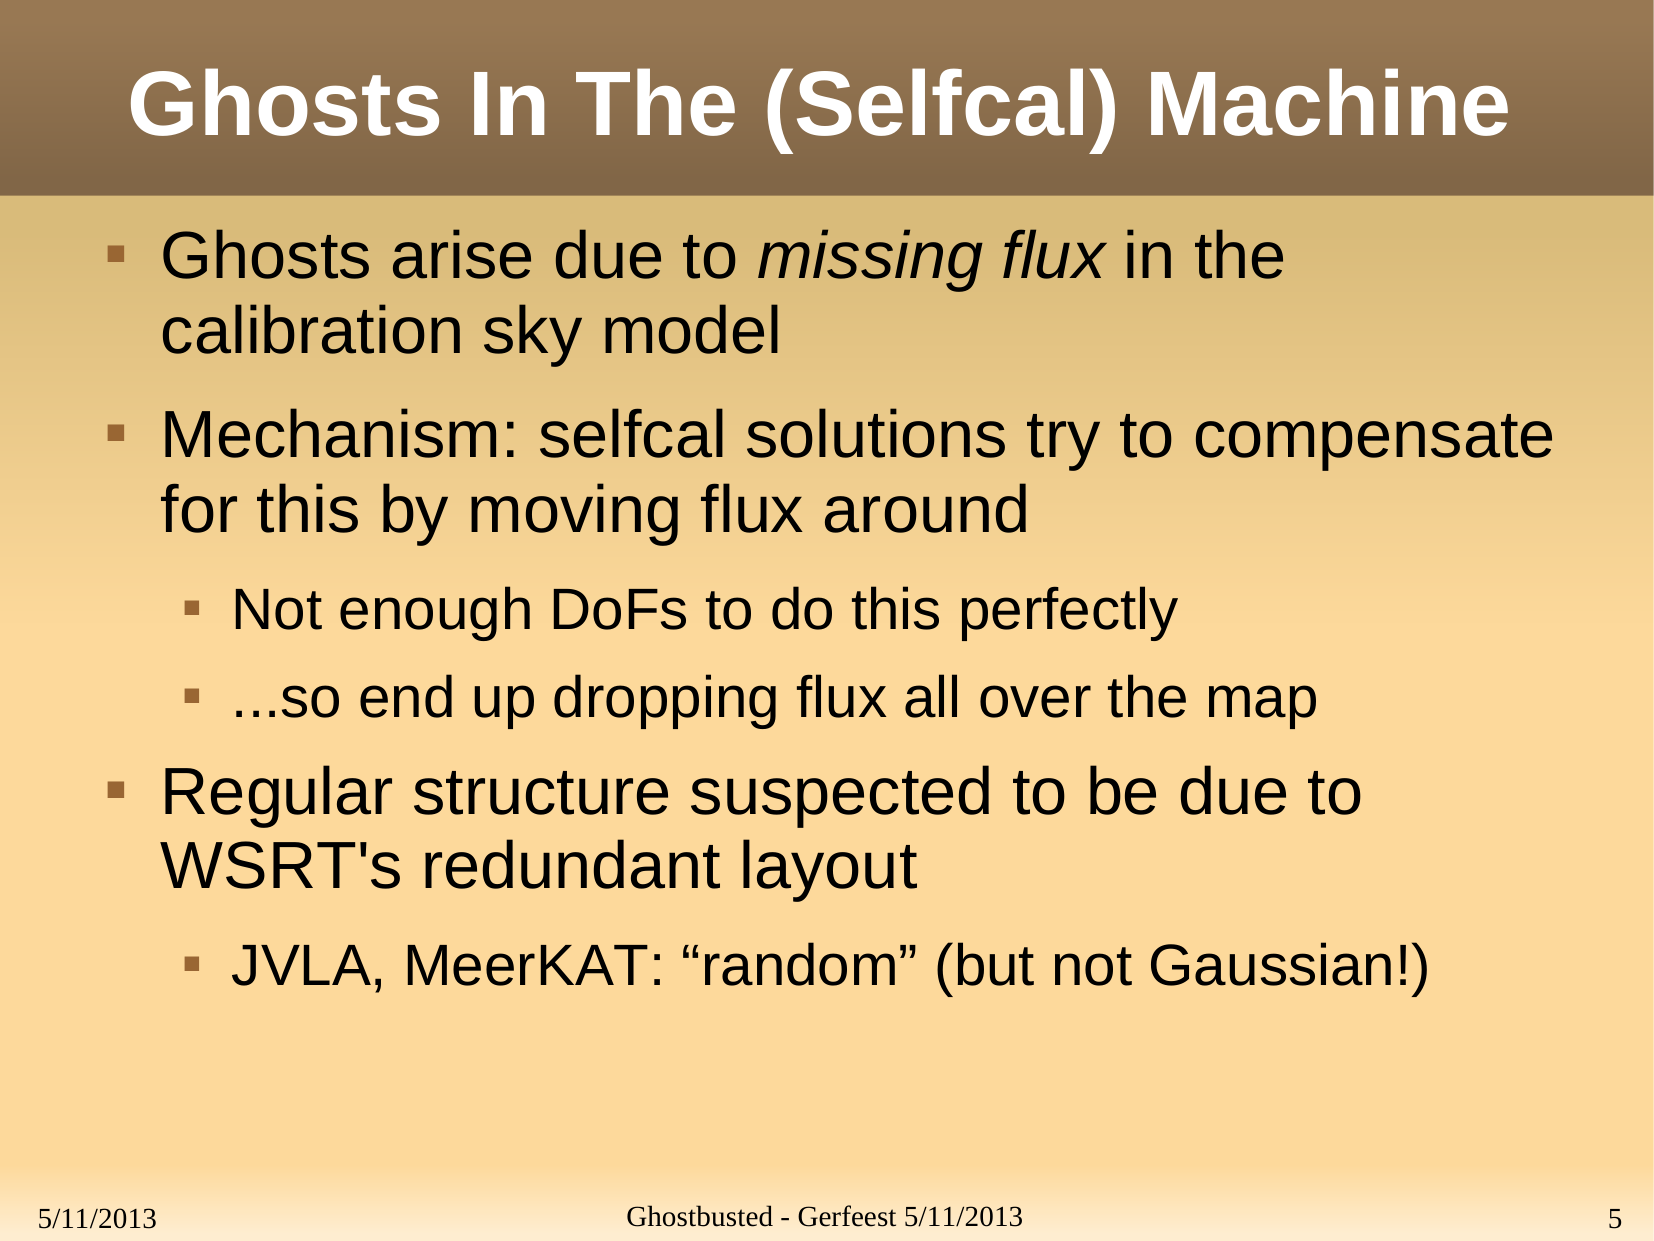

# Ghosts In The (Selfcal) Machine
Ghosts arise due to missing flux in the calibration sky model
Mechanism: selfcal solutions try to compensate for this by moving flux around
Not enough DoFs to do this perfectly
...so end up dropping flux all over the map
Regular structure suspected to be due to WSRT's redundant layout
JVLA, MeerKAT: “random” (but not Gaussian!)
Ghostbusted - Gerfeest 5/11/2013
5/11/2013
5